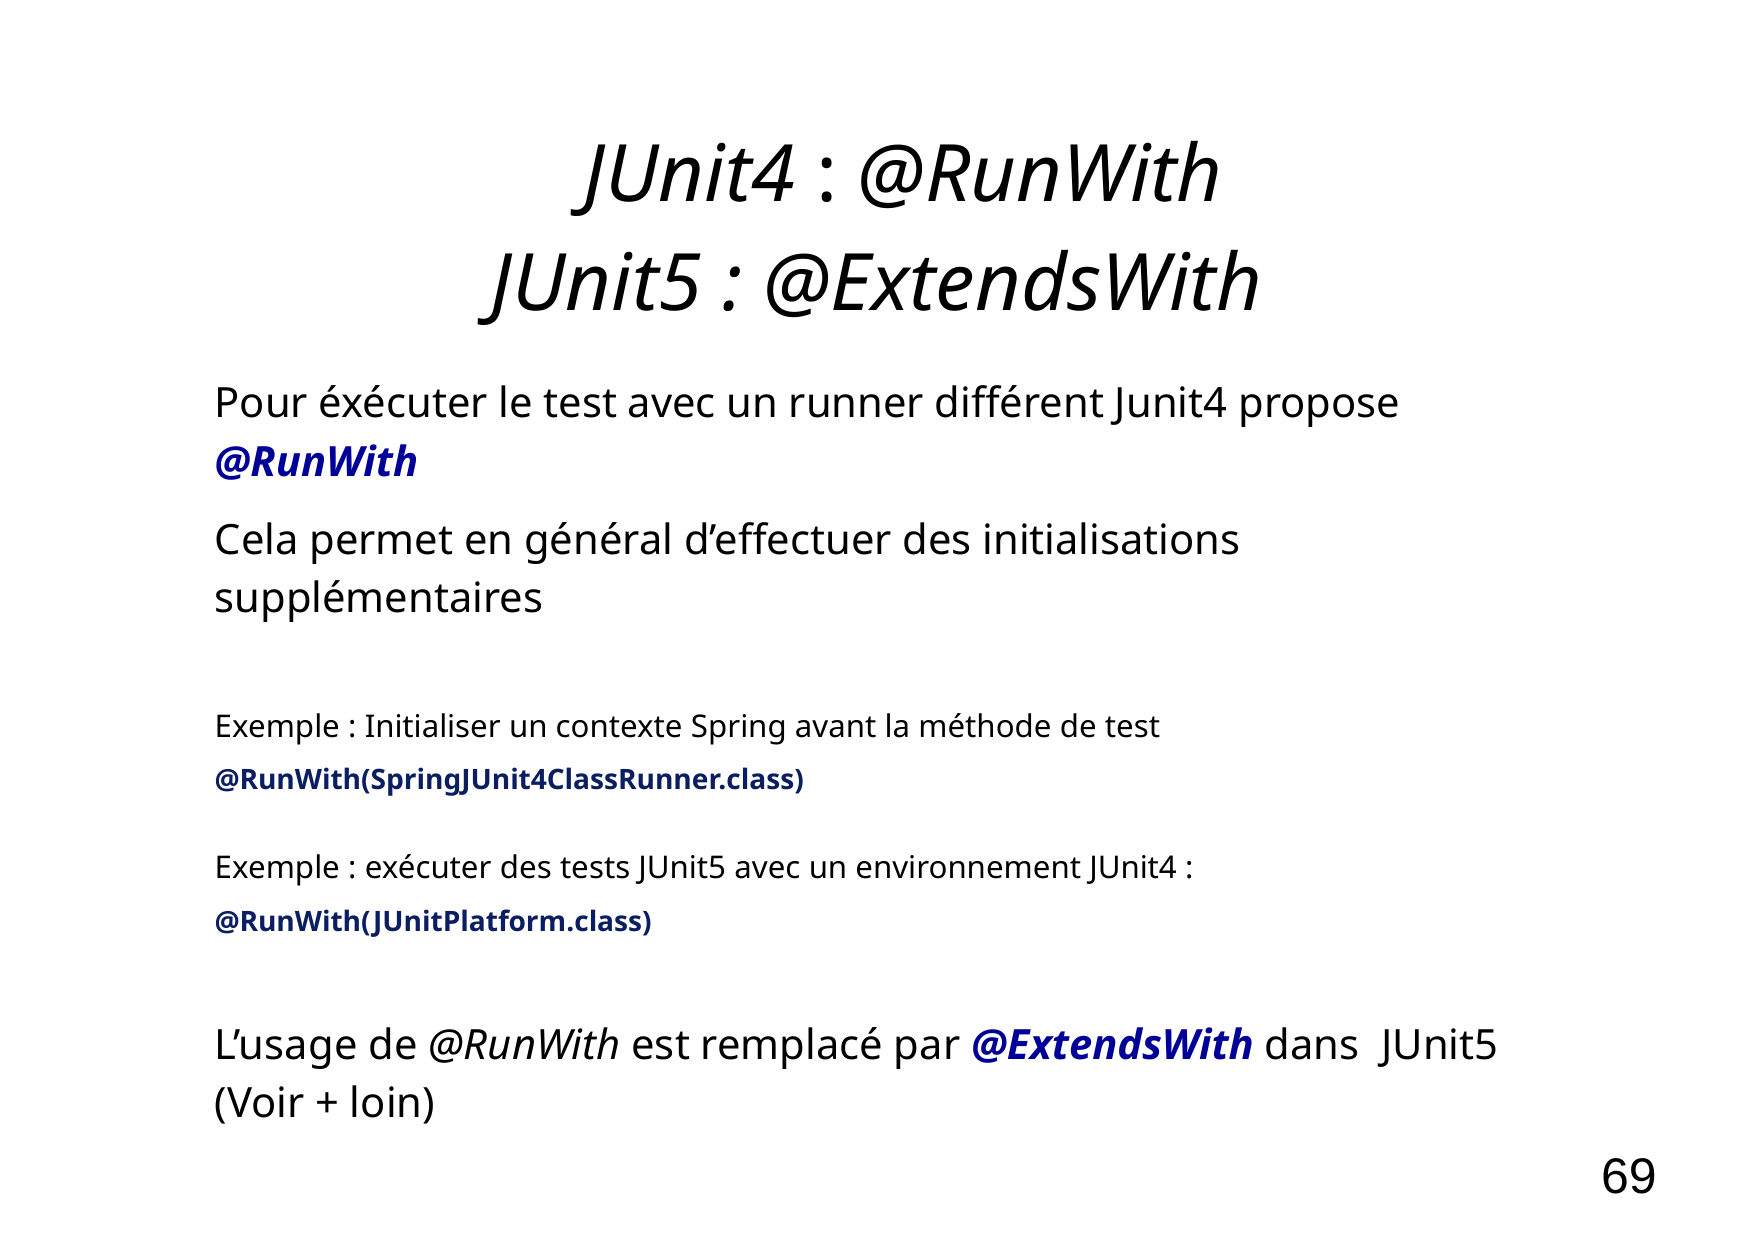

# JUnit4 : @RunWith JUnit5 : @ExtendsWith
Pour éxécuter le test avec un runner différent Junit4 propose
@RunWith
Cela permet en général d’effectuer des initialisations supplémentaires
Exemple : Initialiser un contexte Spring avant la méthode de test
@RunWith(SpringJUnit4ClassRunner.class)
Exemple : exécuter des tests JUnit5 avec un environnement JUnit4 :
@RunWith(JUnitPlatform.class)
L’usage de @RunWith est remplacé par @ExtendsWith dans JUnit5 (Voir + loin)
69